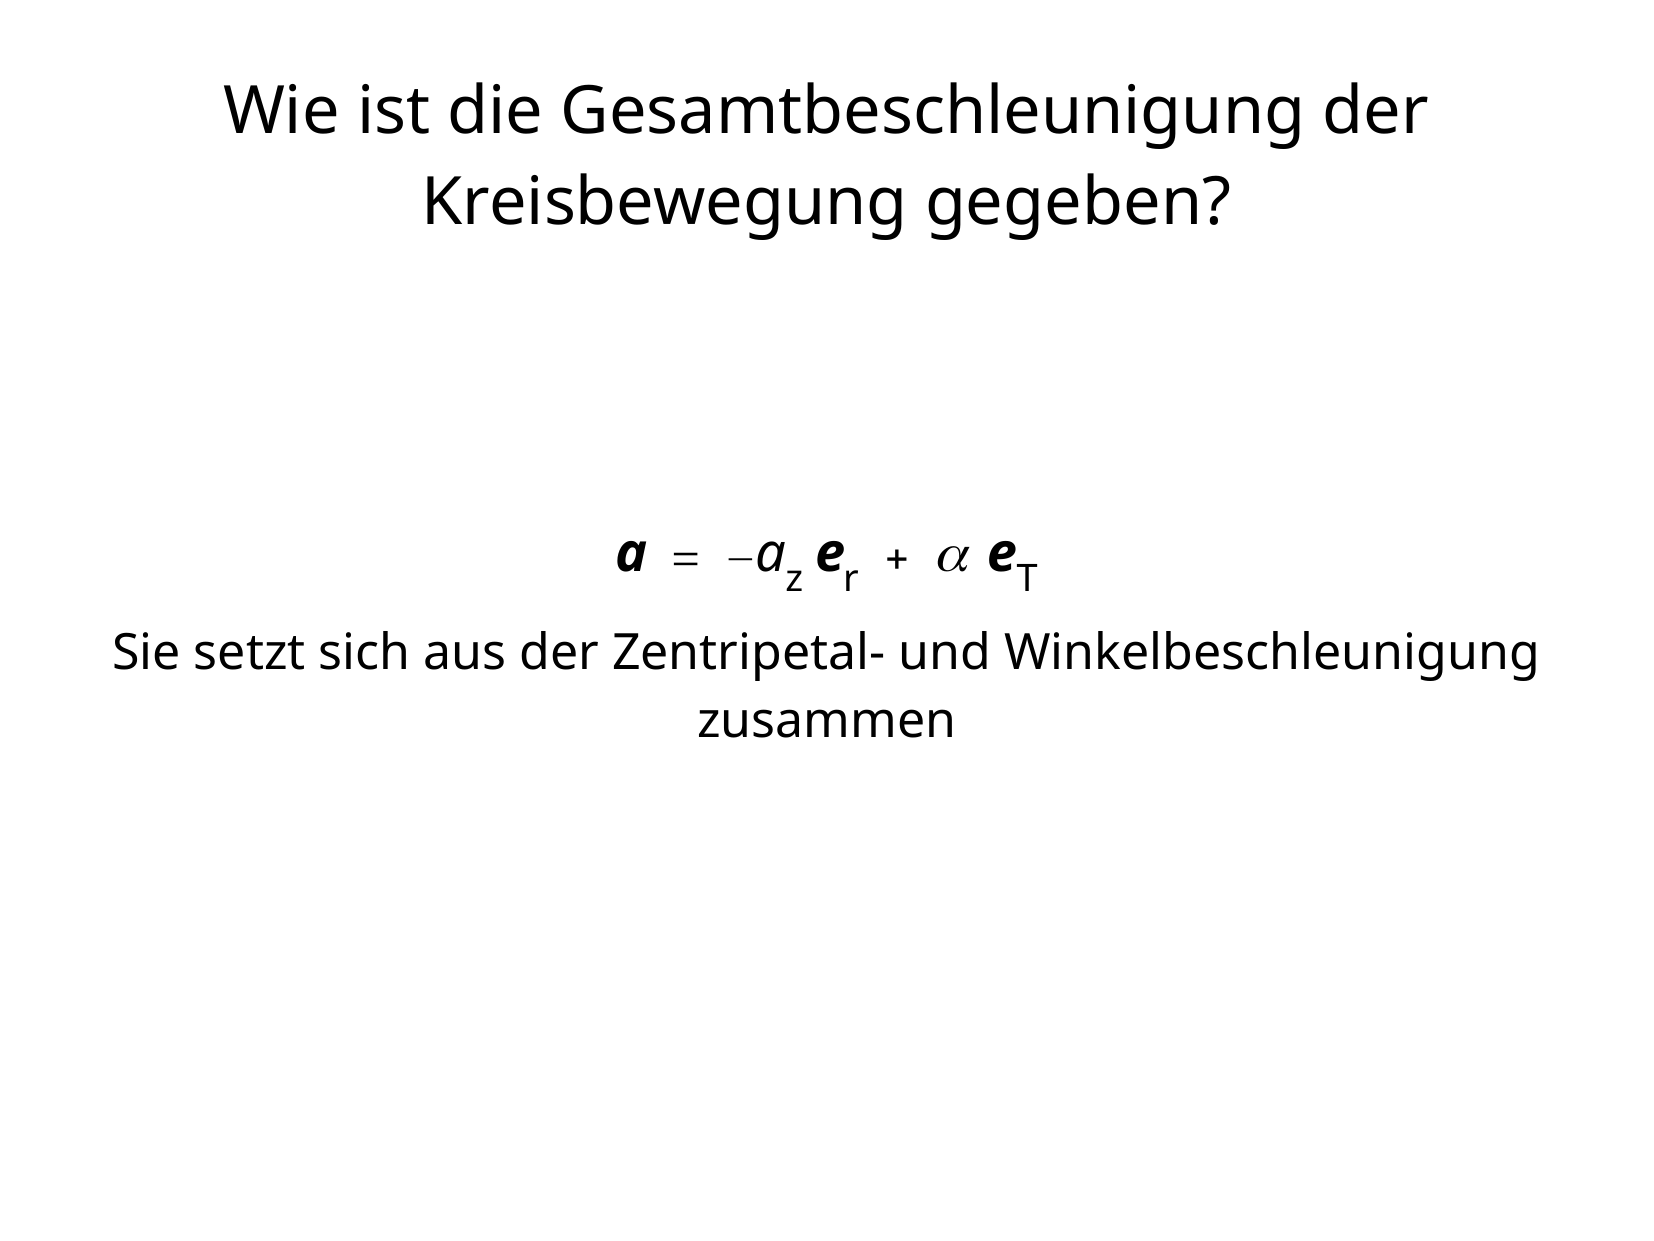

# Wie ist die Gesamtbeschleunigung der Kreisbewegung gegeben?
Sie setzt sich aus der Zentripetal- und Winkelbeschleunigung zusammen